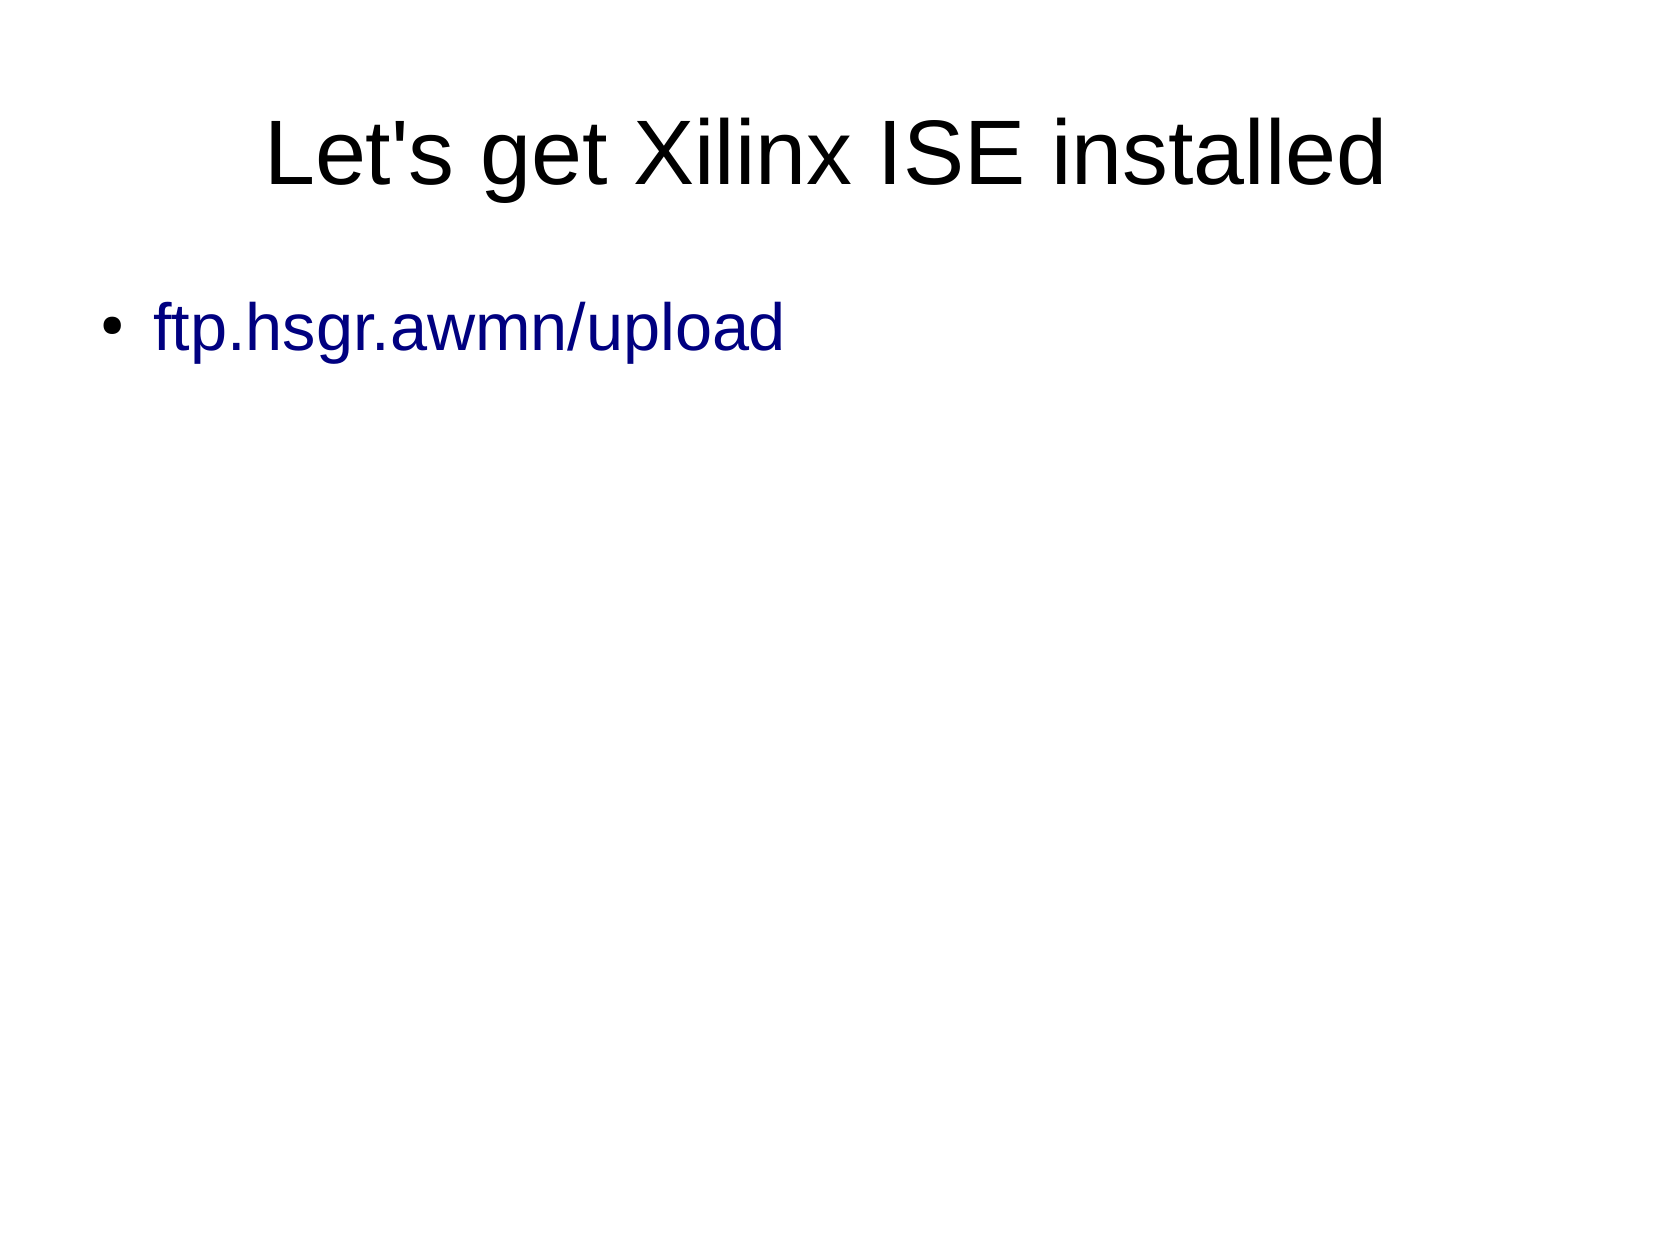

# Let's get Xilinx ISE installed
ftp.hsgr.awmn/upload